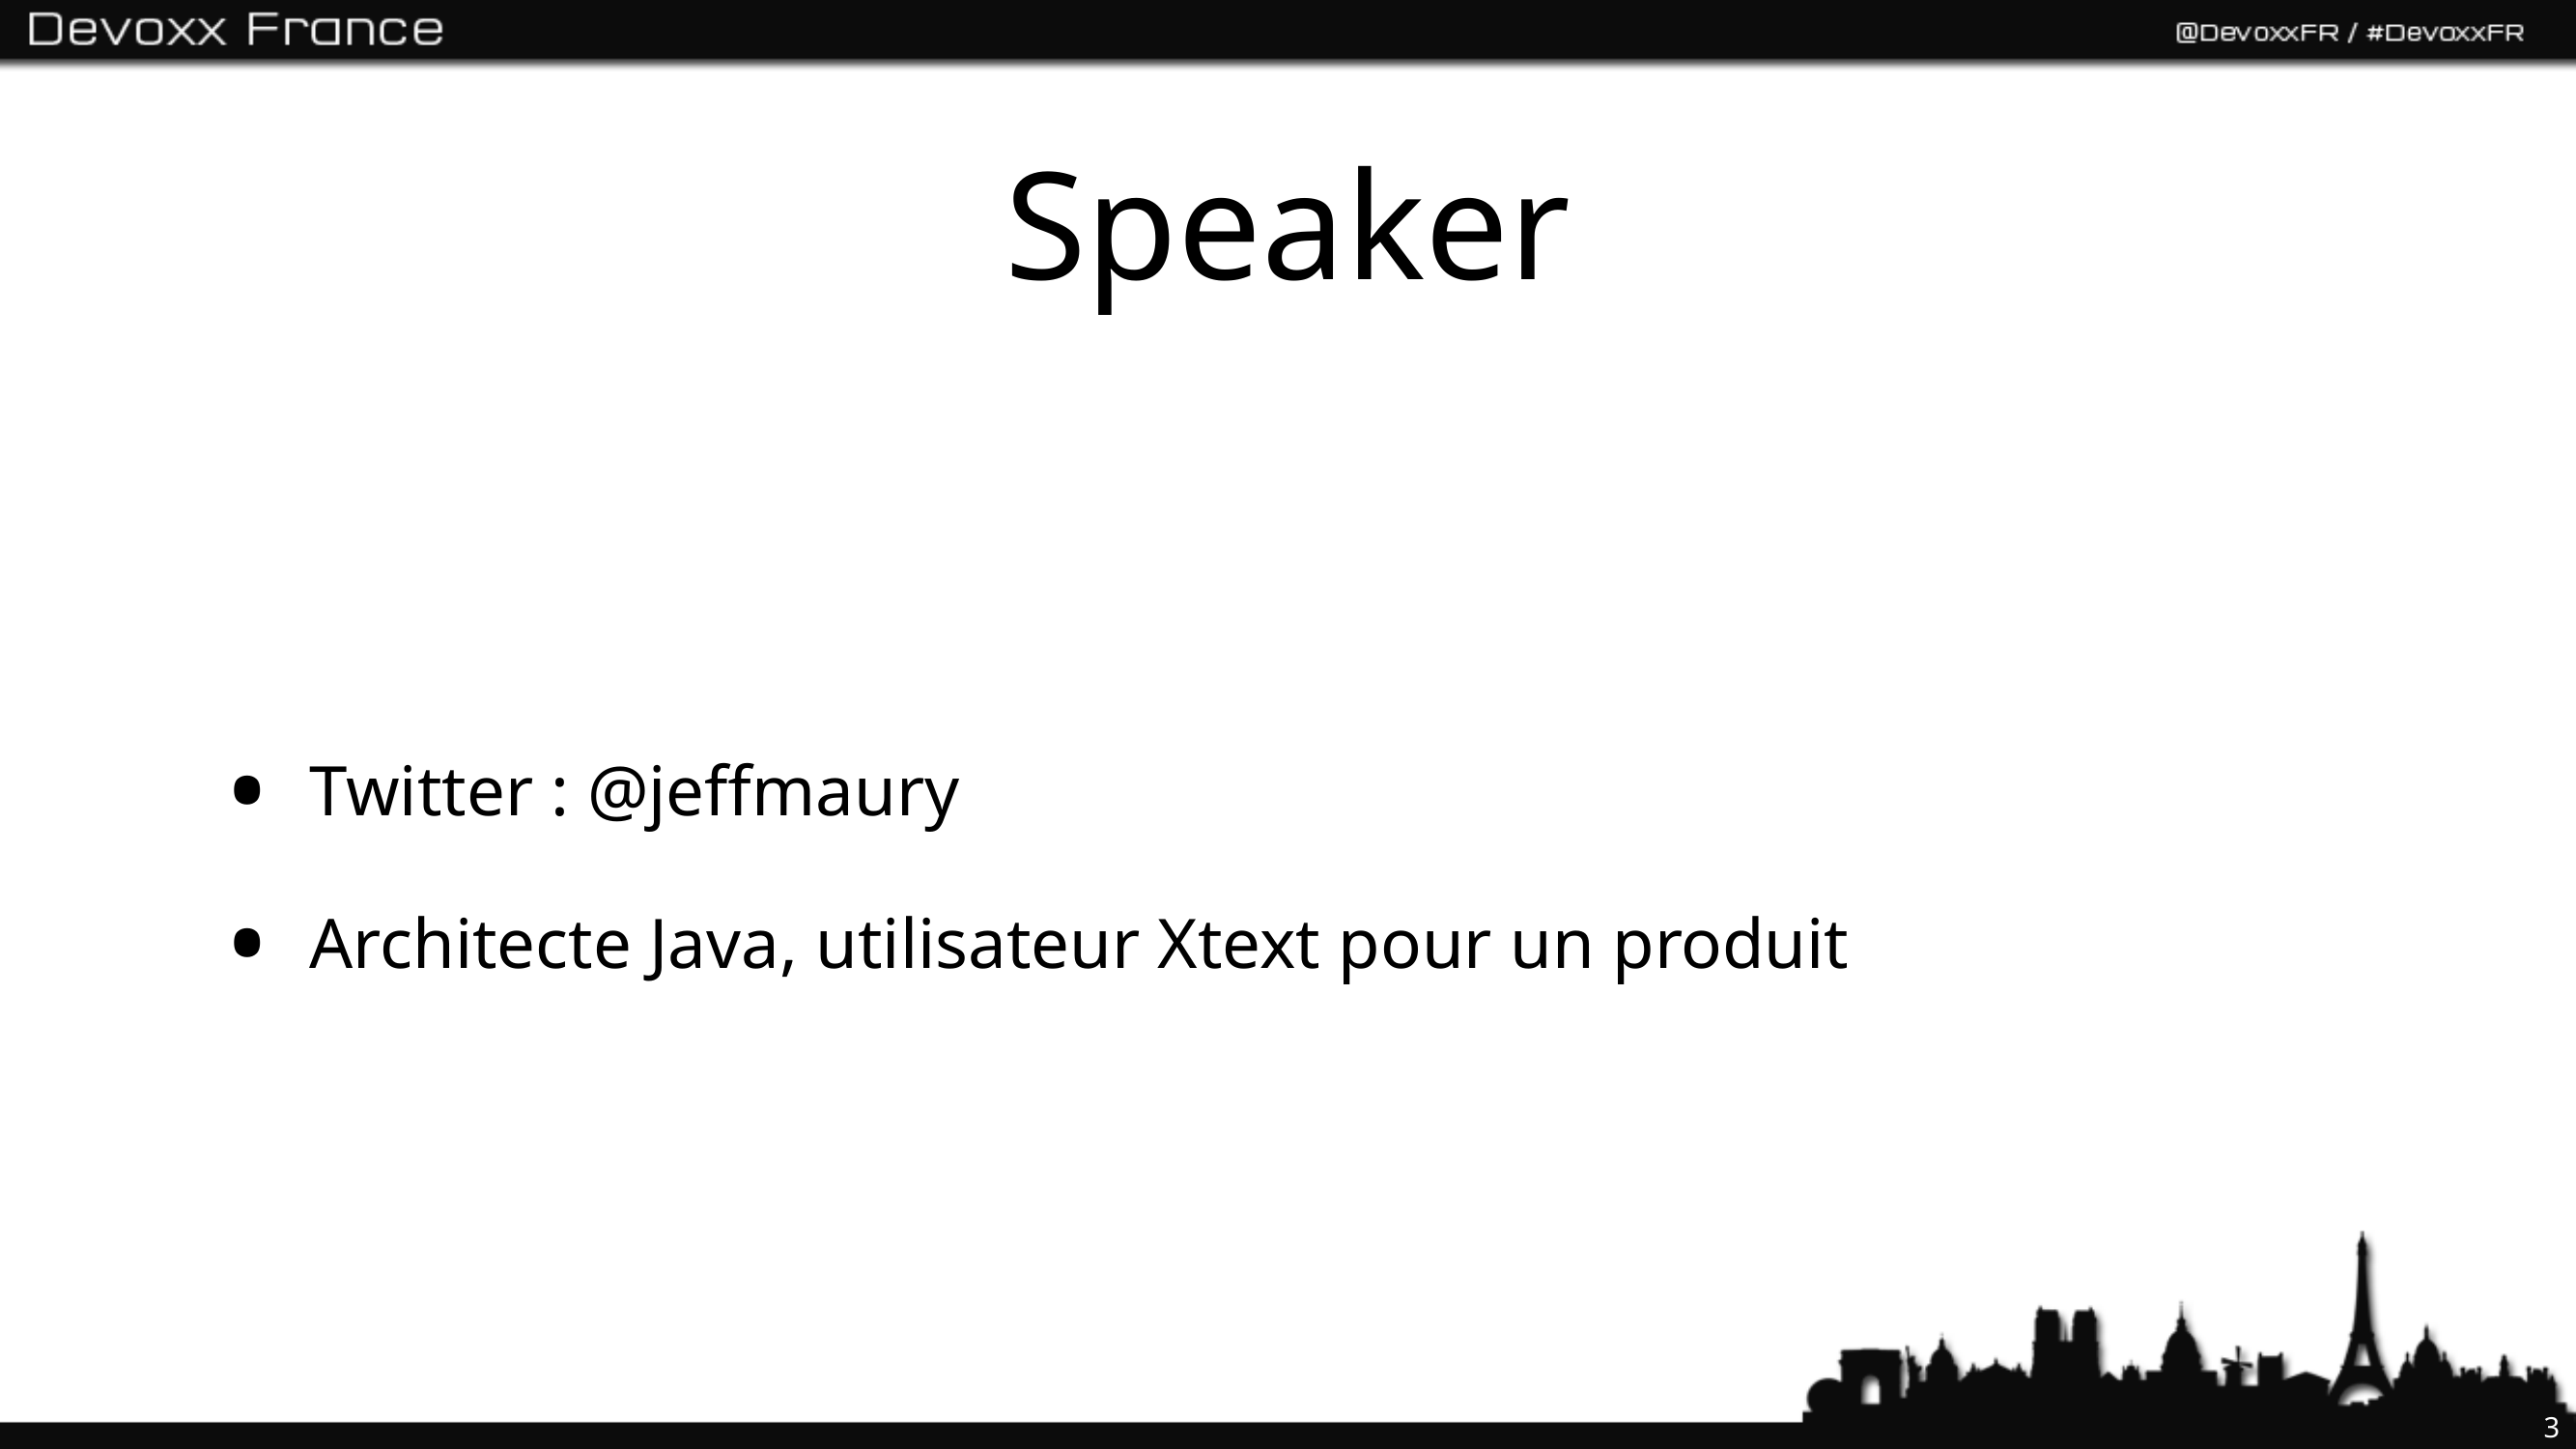

# Speaker
Twitter : @jeffmaury
Architecte Java, utilisateur Xtext pour un produit
3